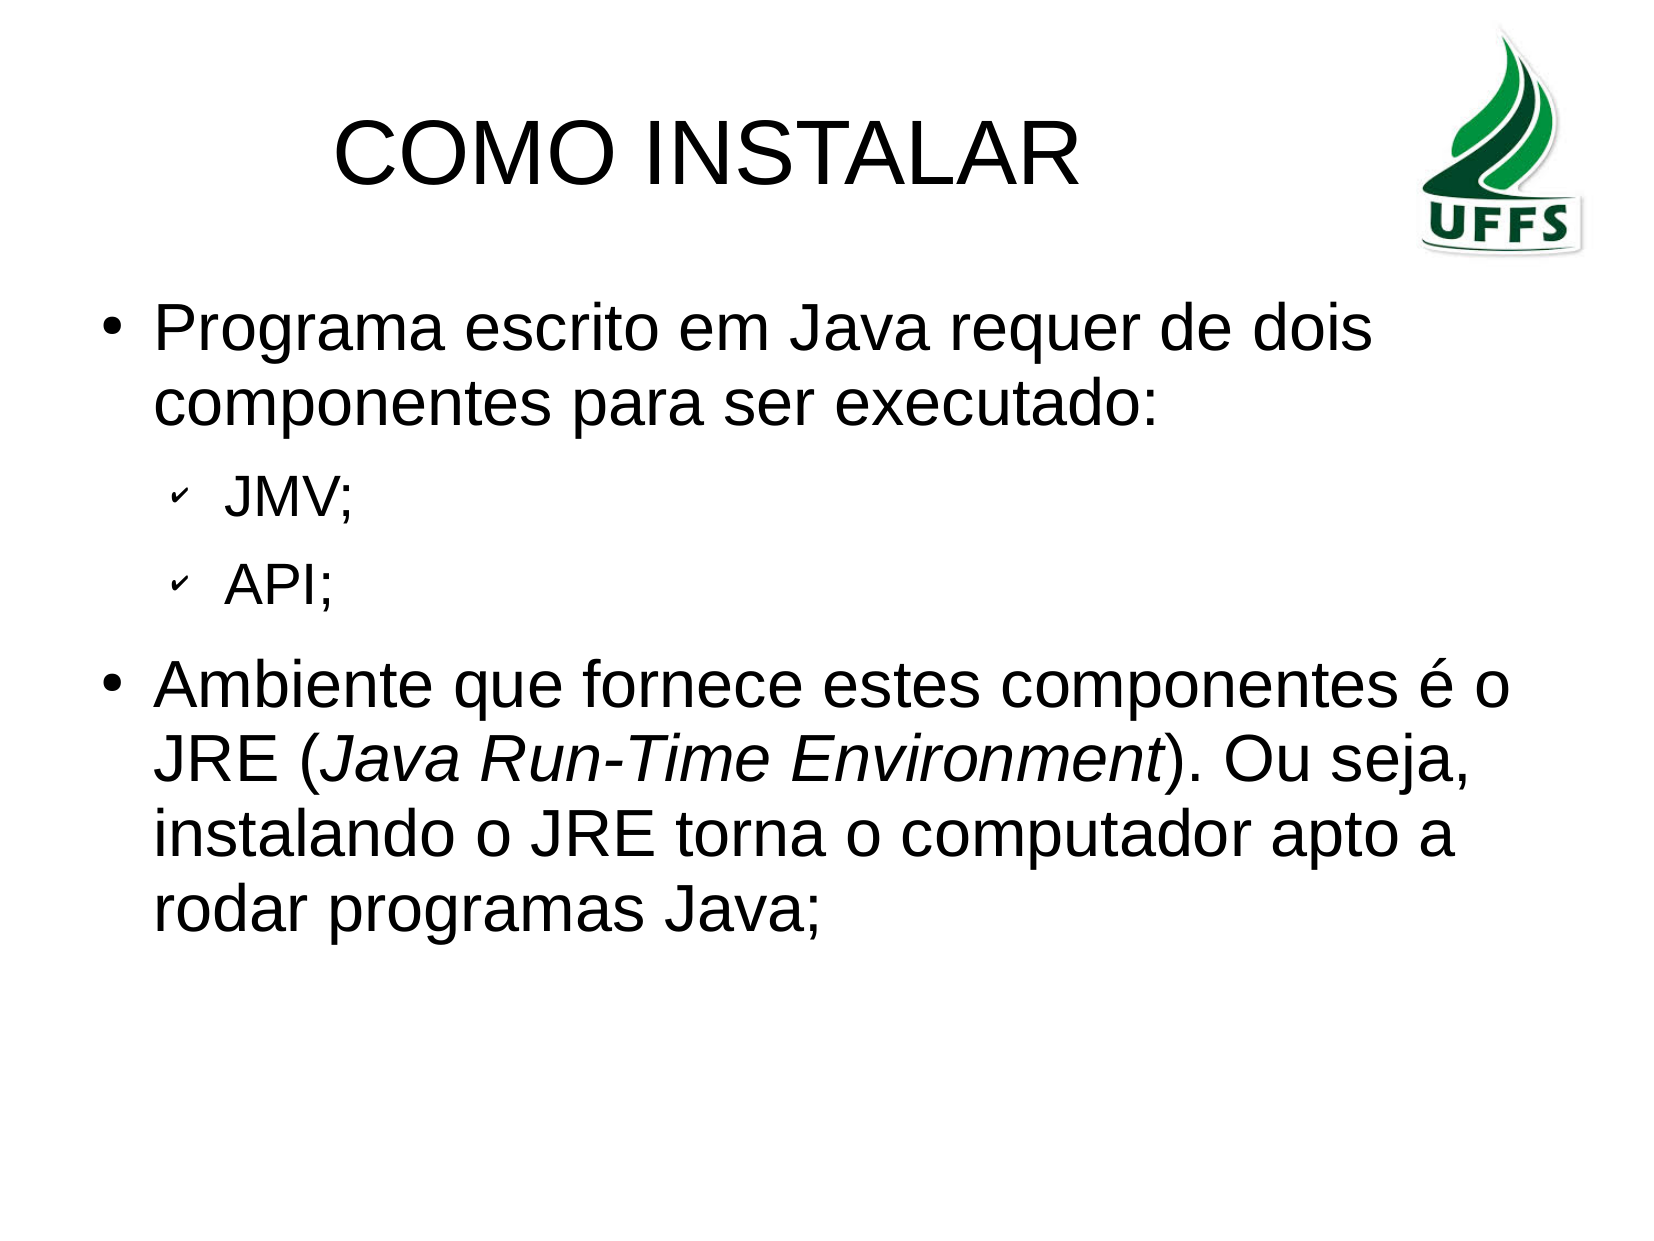

# COMO INSTALAR
Programa escrito em Java requer de dois componentes para ser executado:
JMV;
API;
Ambiente que fornece estes componentes é o JRE (Java Run-Time Environment). Ou seja, instalando o JRE torna o computador apto a rodar programas Java;